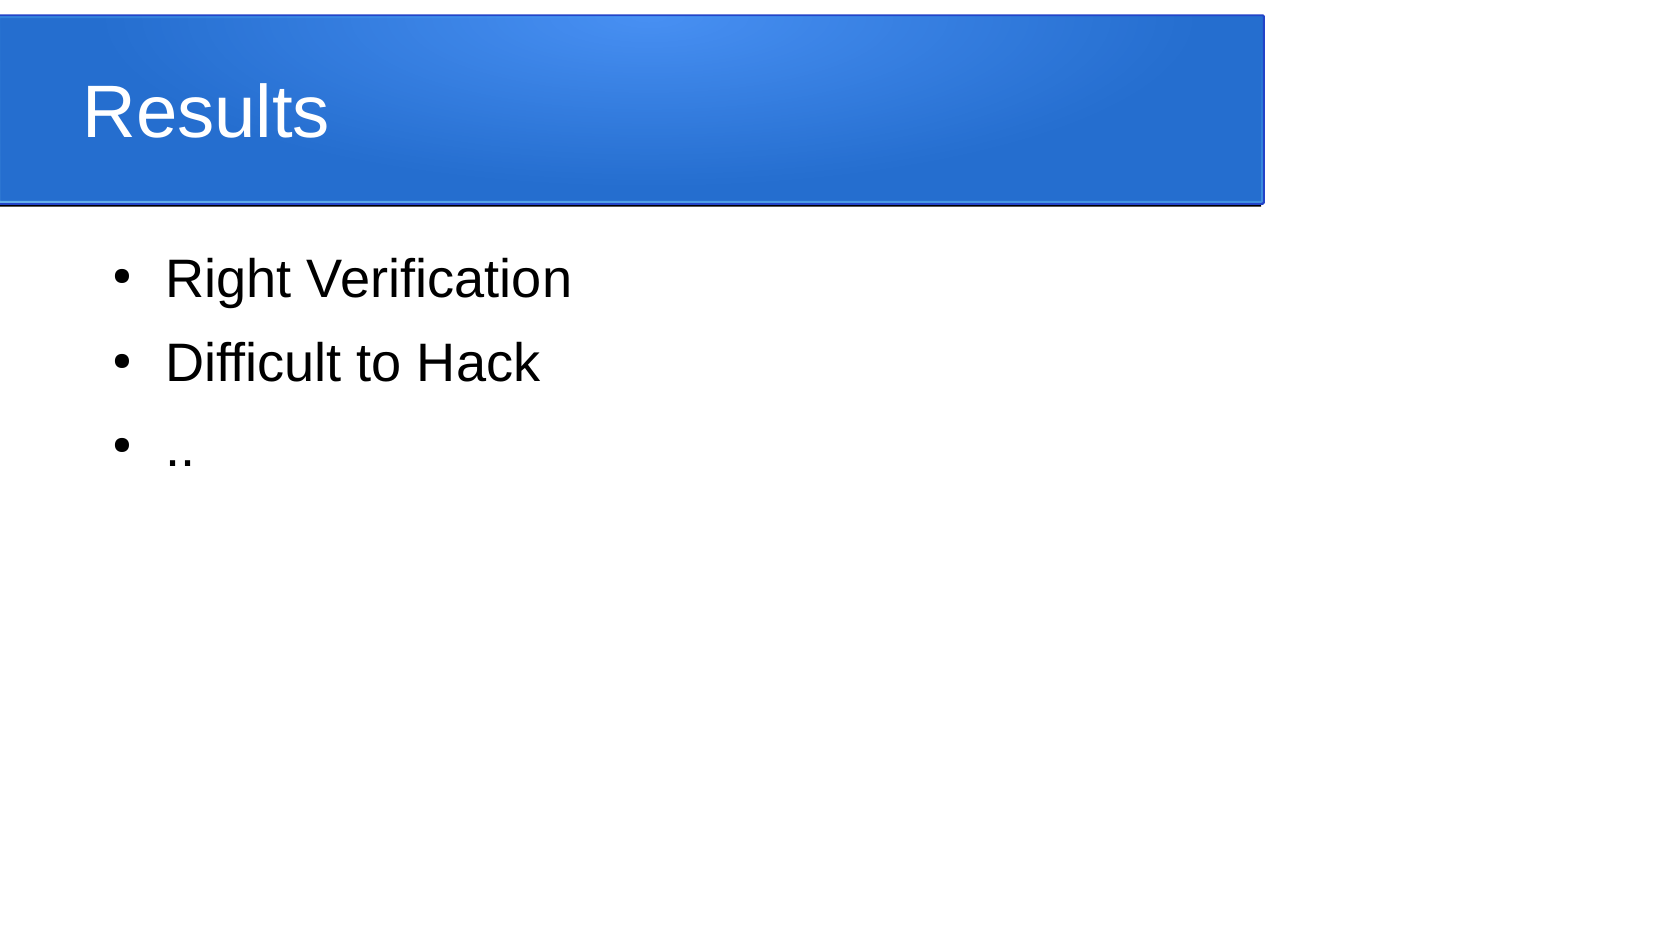

# Results
Right Verification
Difficult to Hack
..